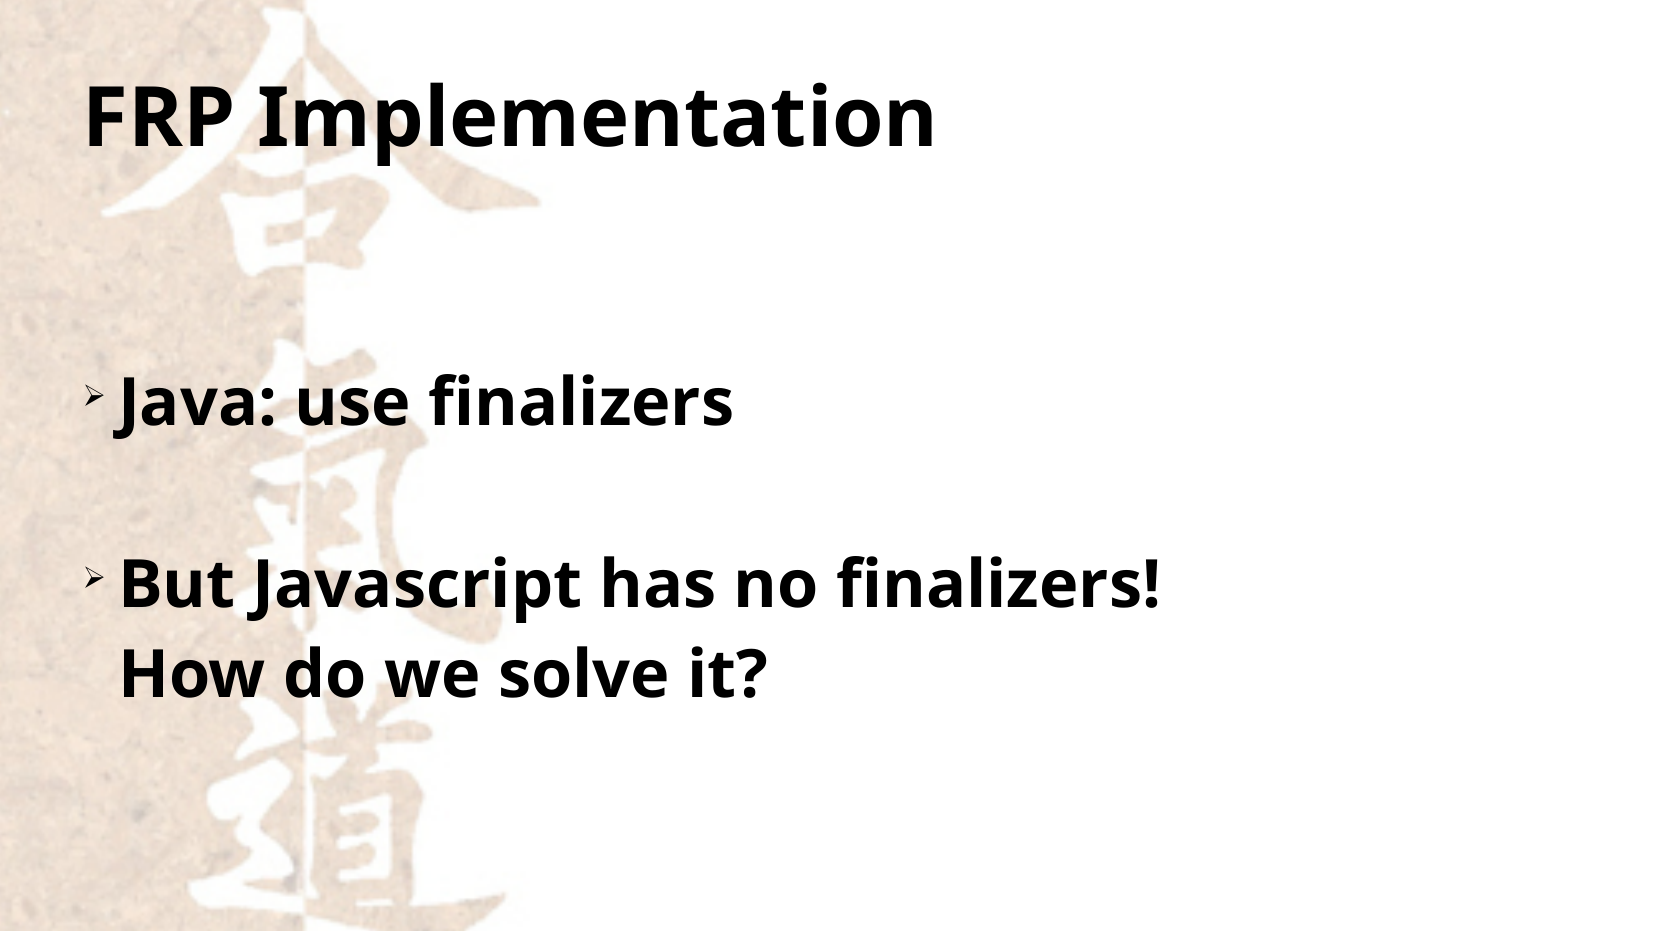

# FRP Implementation
Java: use finalizers
But Javascript has no finalizers!
How do we solve it?